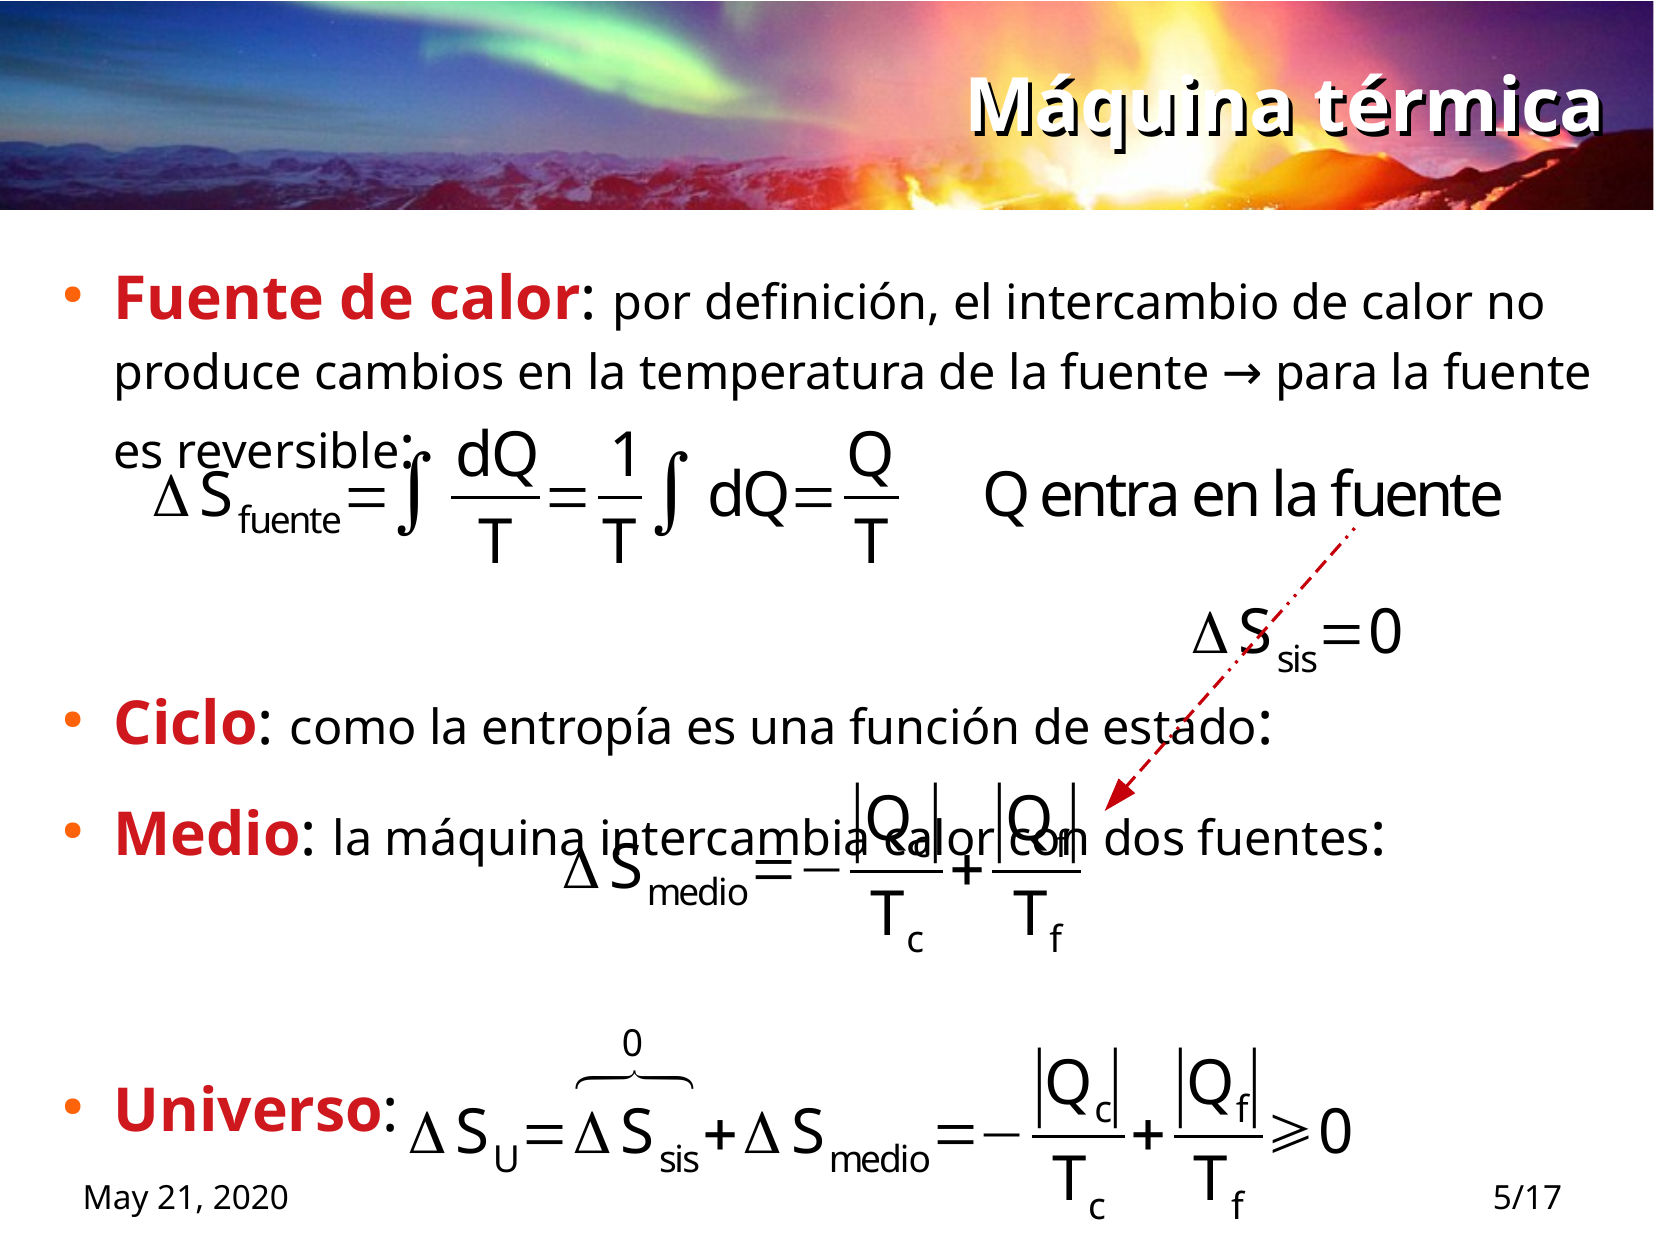

# Máquina térmica
Fuente de calor: por definición, el intercambio de calor no produce cambios en la temperatura de la fuente → para la fuente es reversible:
Ciclo: como la entropía es una función de estado:
Medio: la máquina intercambia calor con dos fuentes:
Universo: la entropía total no puede disminuir:
May 21, 2020
H. Asorey - F3B 2020
5